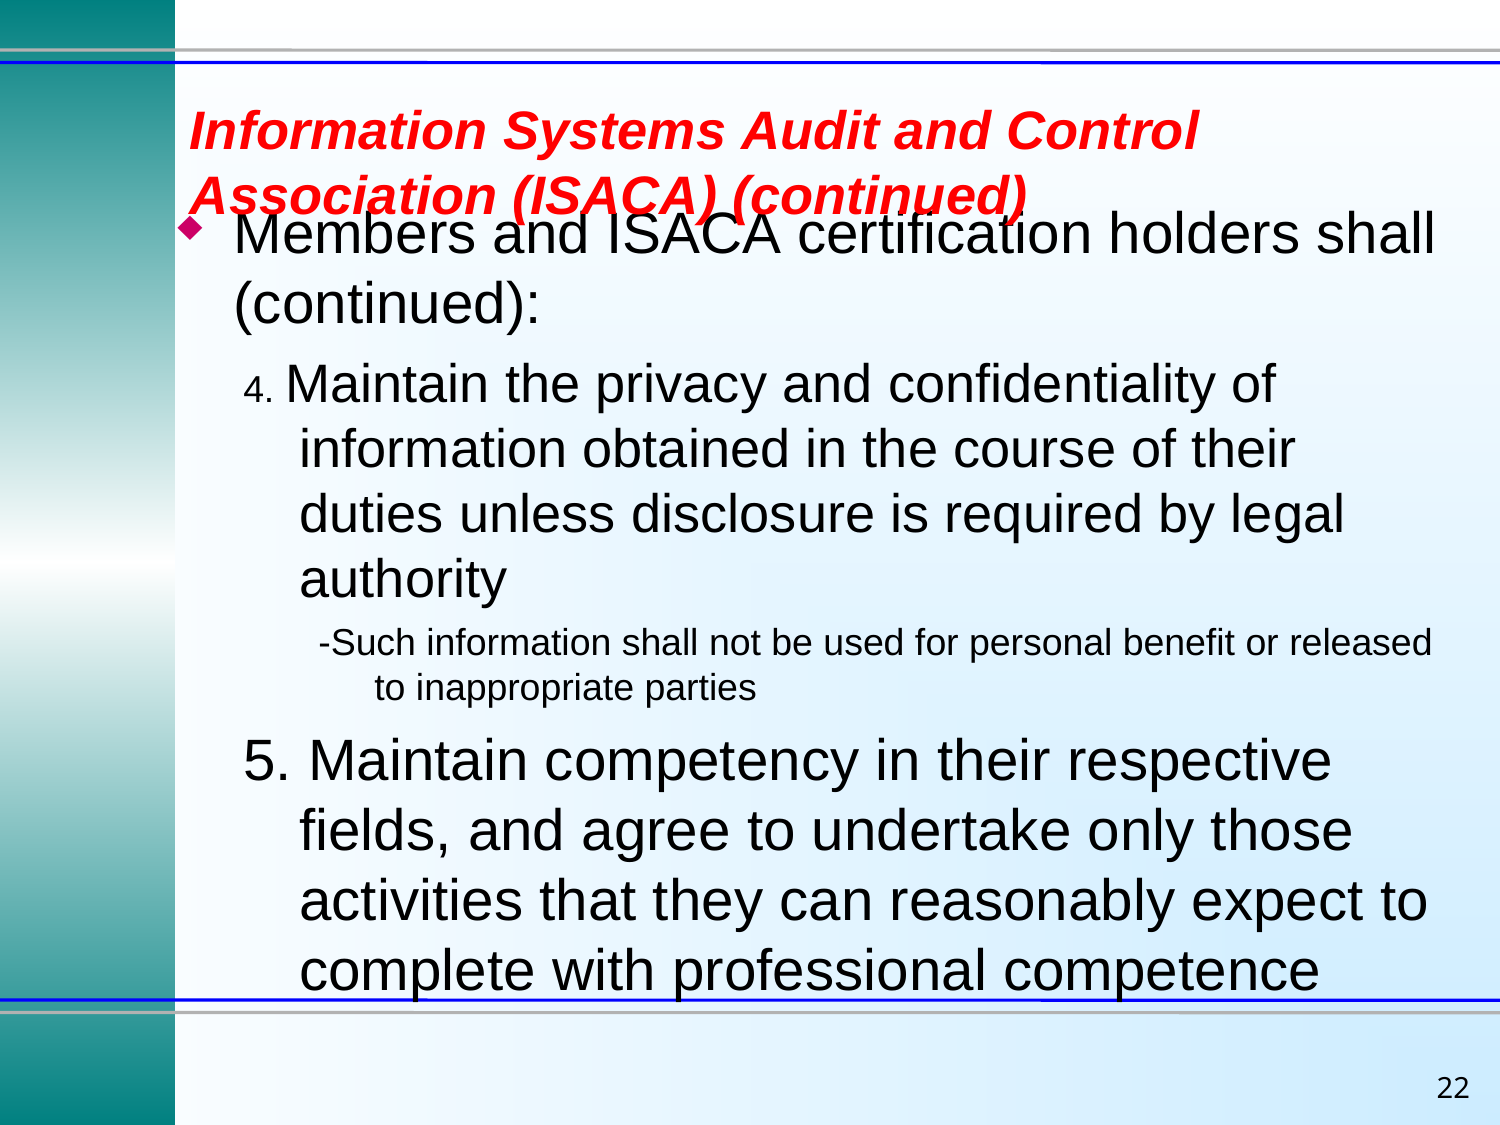

Information Systems Audit and Control Association (ISACA) (continued)
Members and ISACA certification holders shall (continued):
4. Maintain the privacy and confidentiality of information obtained in the course of their duties unless disclosure is required by legal authority
-Such information shall not be used for personal benefit or released to inappropriate parties
5. Maintain competency in their respective fields, and agree to undertake only those activities that they can reasonably expect to complete with professional competence